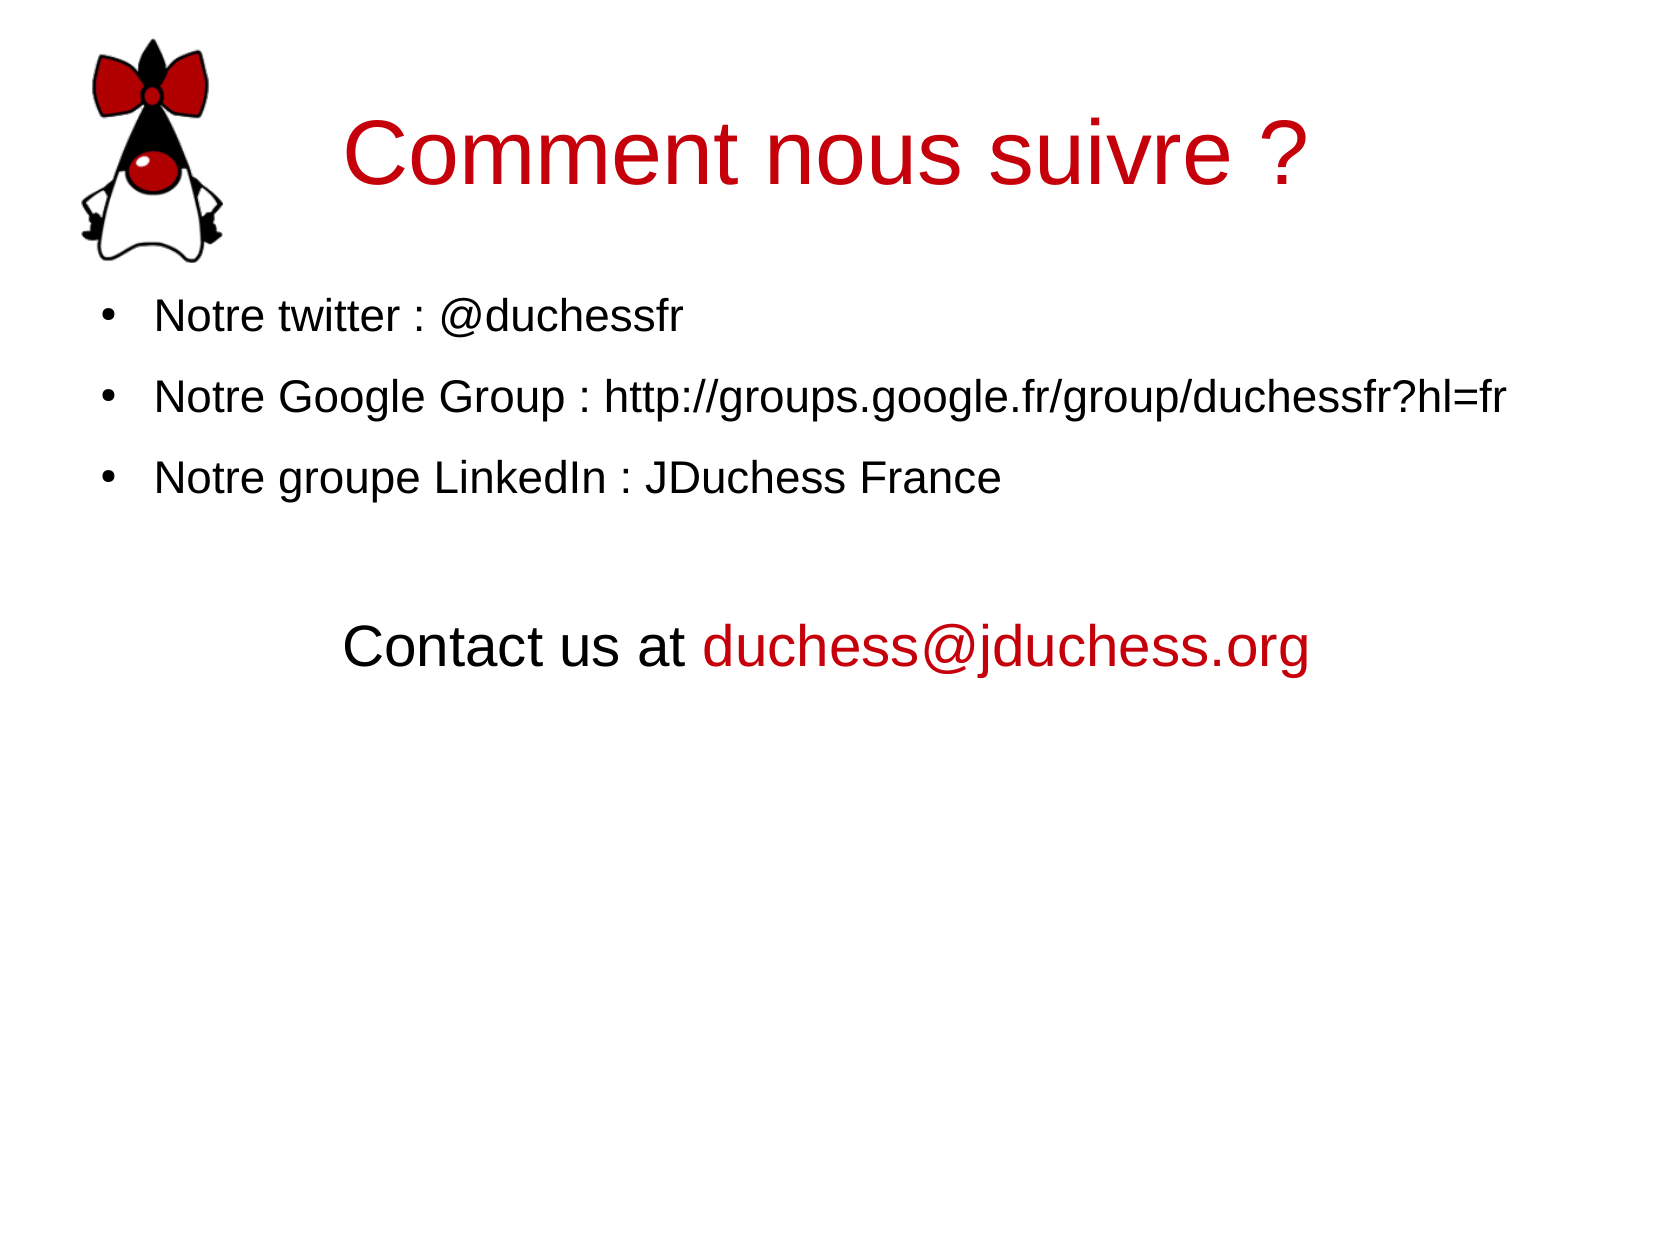

# Comment nous suivre ?
Notre twitter : @duchessfr
Notre Google Group : http://groups.google.fr/group/duchessfr?hl=fr
Notre groupe LinkedIn : JDuchess France
Contact us at duchess@jduchess.org